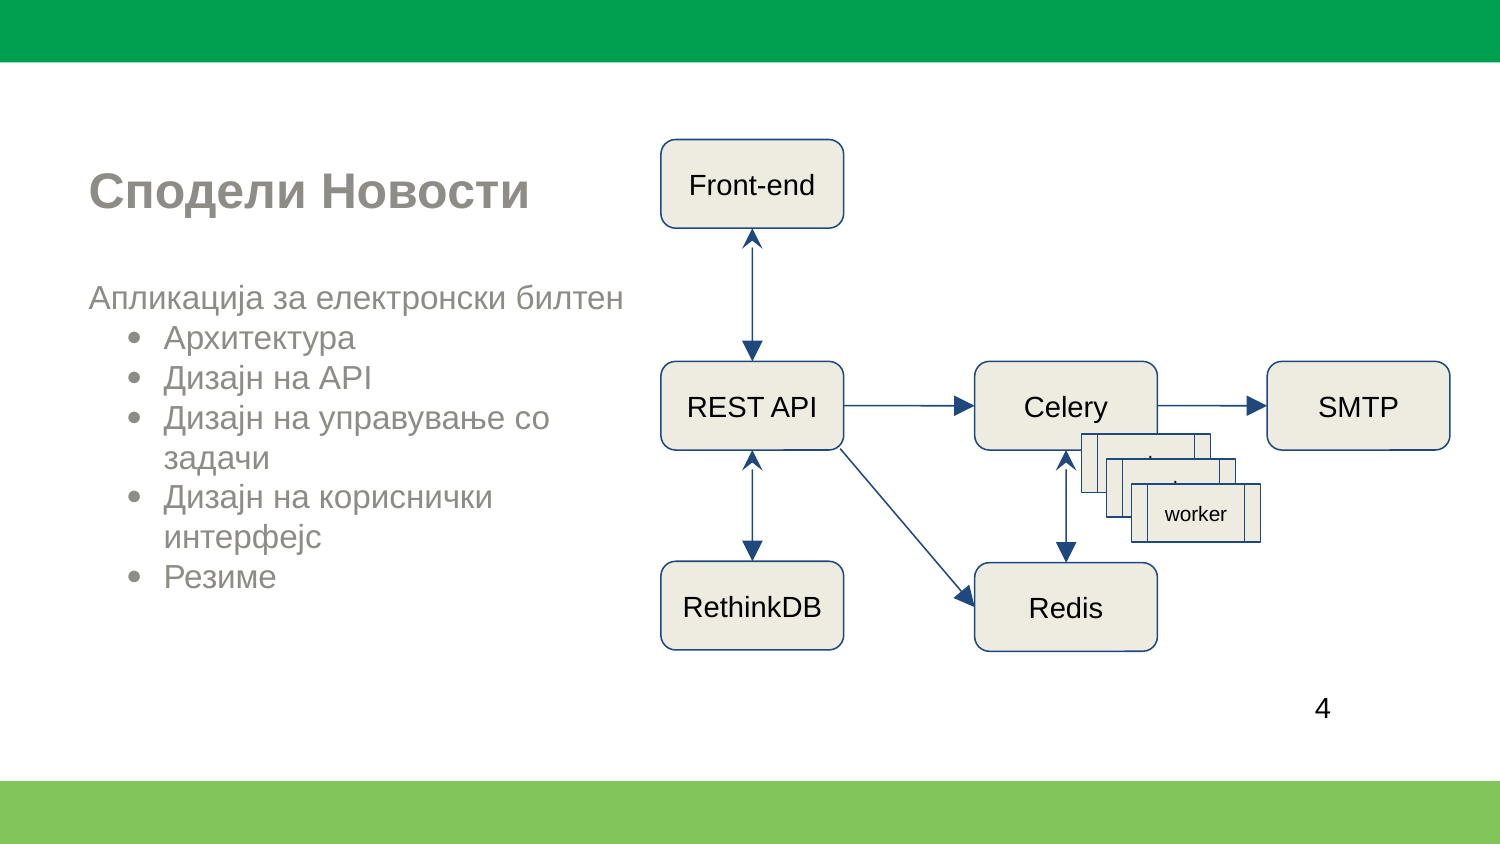

# Сподели Новости
Front-end
Апликација за електронски билтен
Архитектура
Дизајн на API
Дизајн на управување со задачи
Дизајн на кориснички интерфејс
Резиме
REST API
Celery
SMTP
worker
worker
worker
RethinkDB
Redis